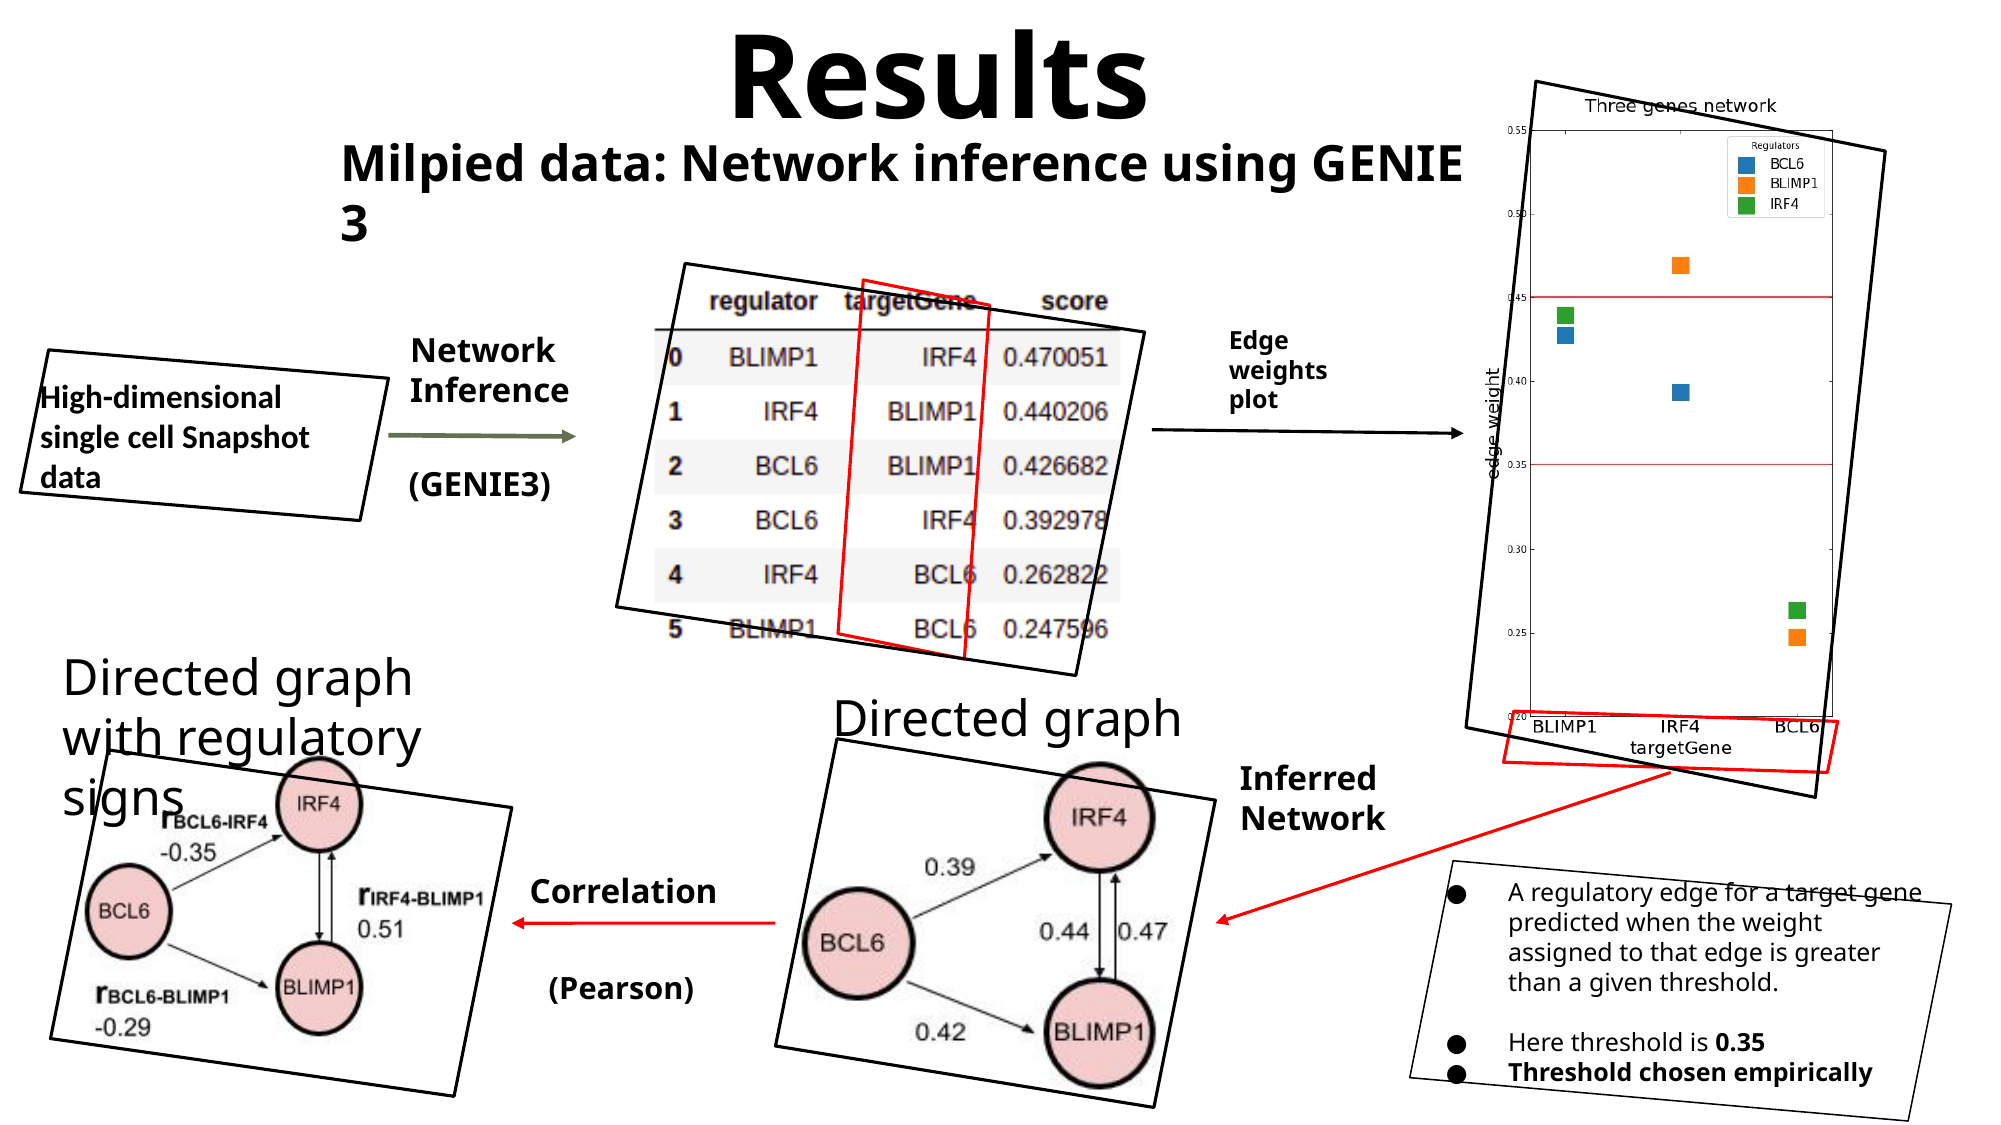

Results
Milpied data: Network inference using GENIE 3
Network
Inference
Edge weights plot
High-dimensional single cell Snapshot data
(GENIE3)
Directed graph with regulatory signs
Directed graph
Inferred Network
Correlation
A regulatory edge for a target gene predicted when the weight assigned to that edge is greater than a given threshold.
Here threshold is 0.35
Threshold chosen empirically
(Pearson)